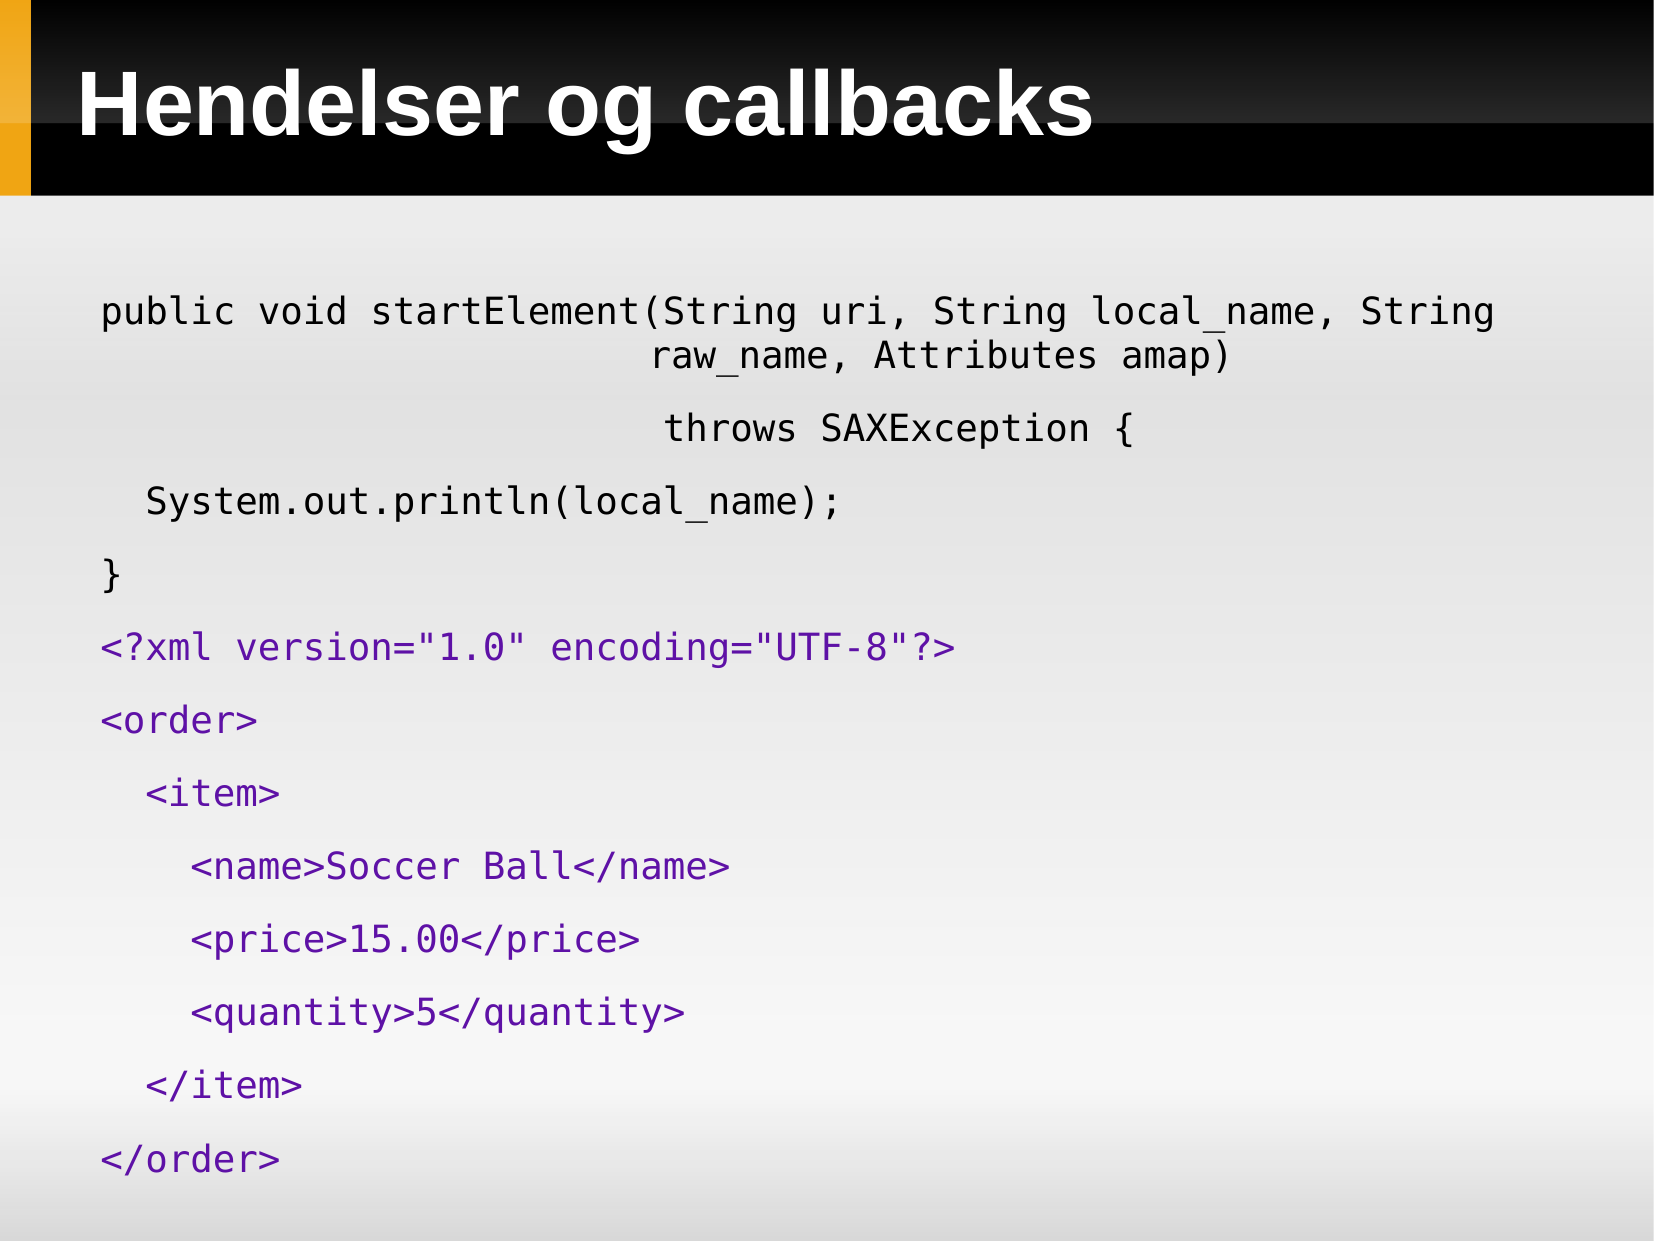

# Hendelser og callbacks
public void startElement(String uri, String local_name, String raw_name, Attributes amap)
 throws SAXException {
 System.out.println(local_name);
}
<?xml version="1.0" encoding="UTF-8"?>
<order>
 <item>
 <name>Soccer Ball</name>
 <price>15.00</price>
 <quantity>5</quantity>
 </item>
</order>